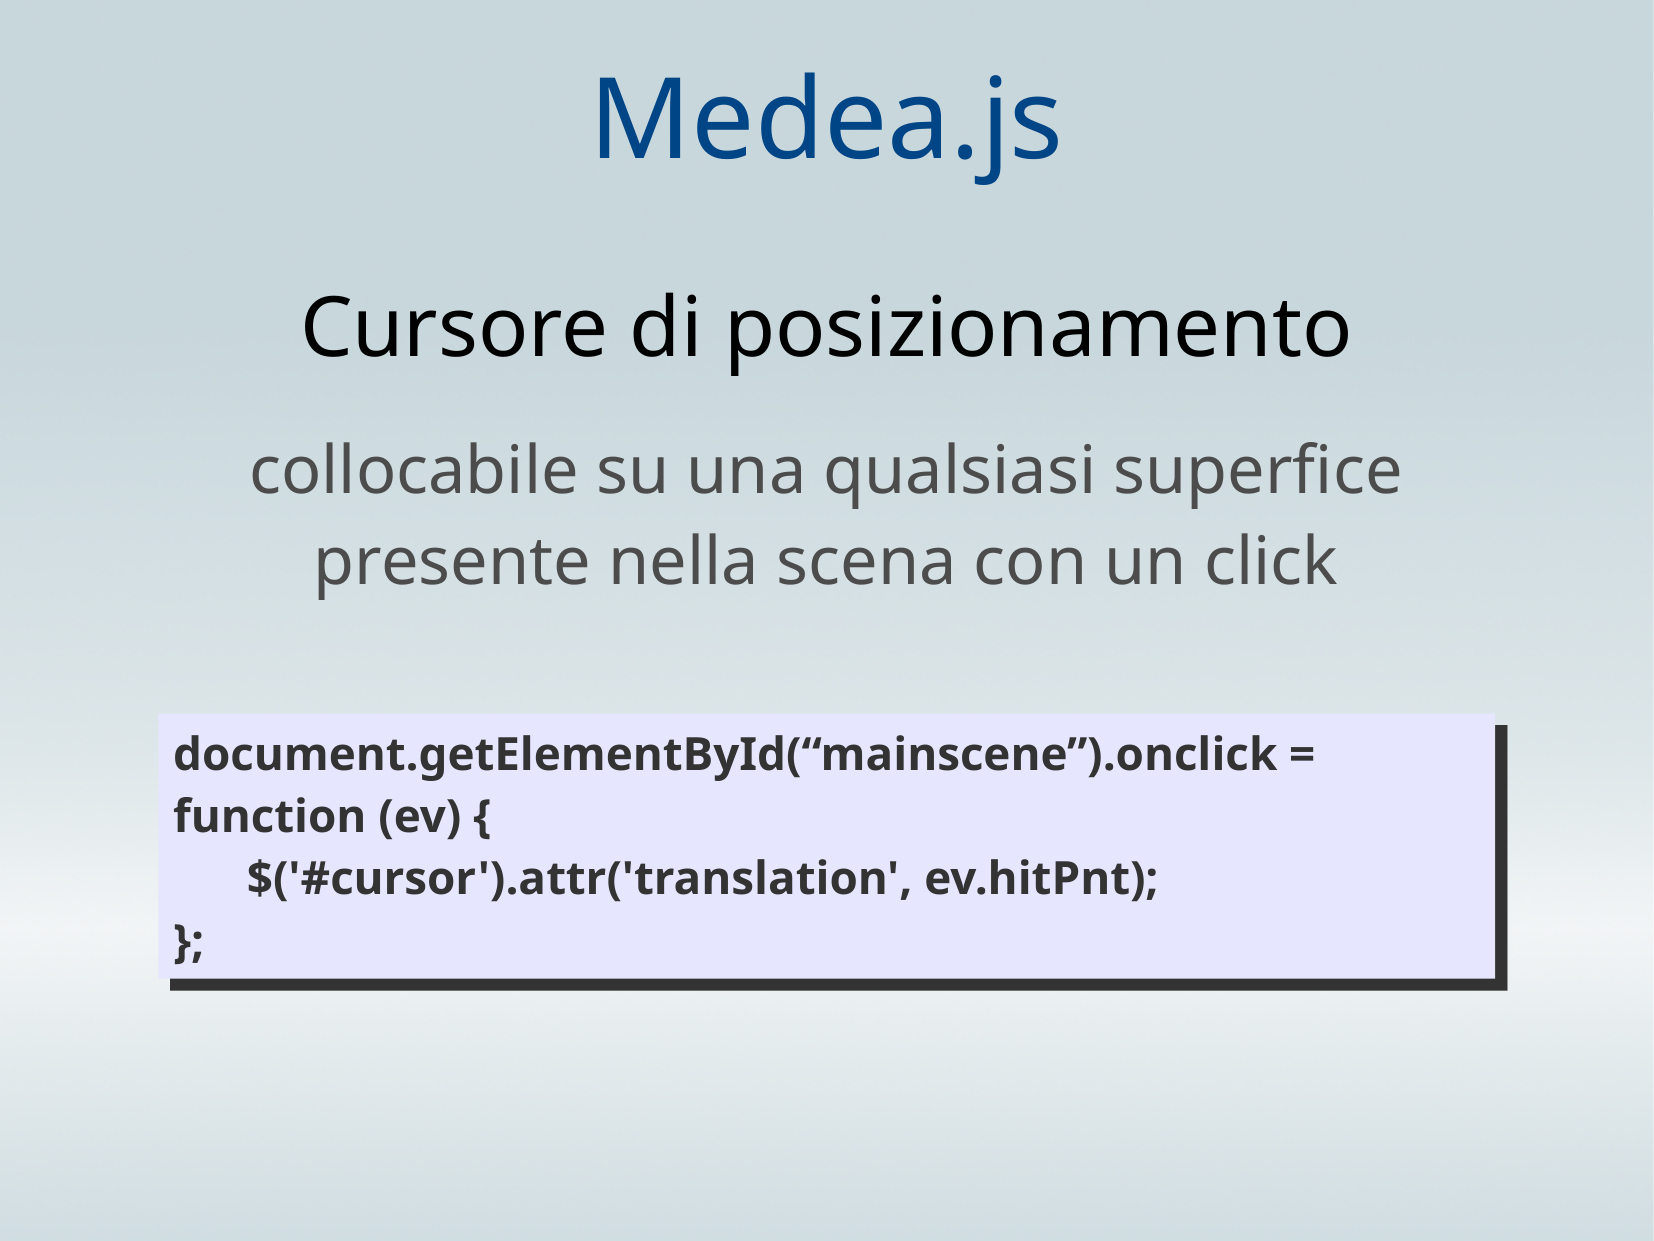

Medea.js
Cursore di posizionamento
collocabile su una qualsiasi superfice presente nella scena con un click
document.getElementById(“mainscene”).onclick = function (ev) {
	$('#cursor').attr('translation', ev.hitPnt);
};